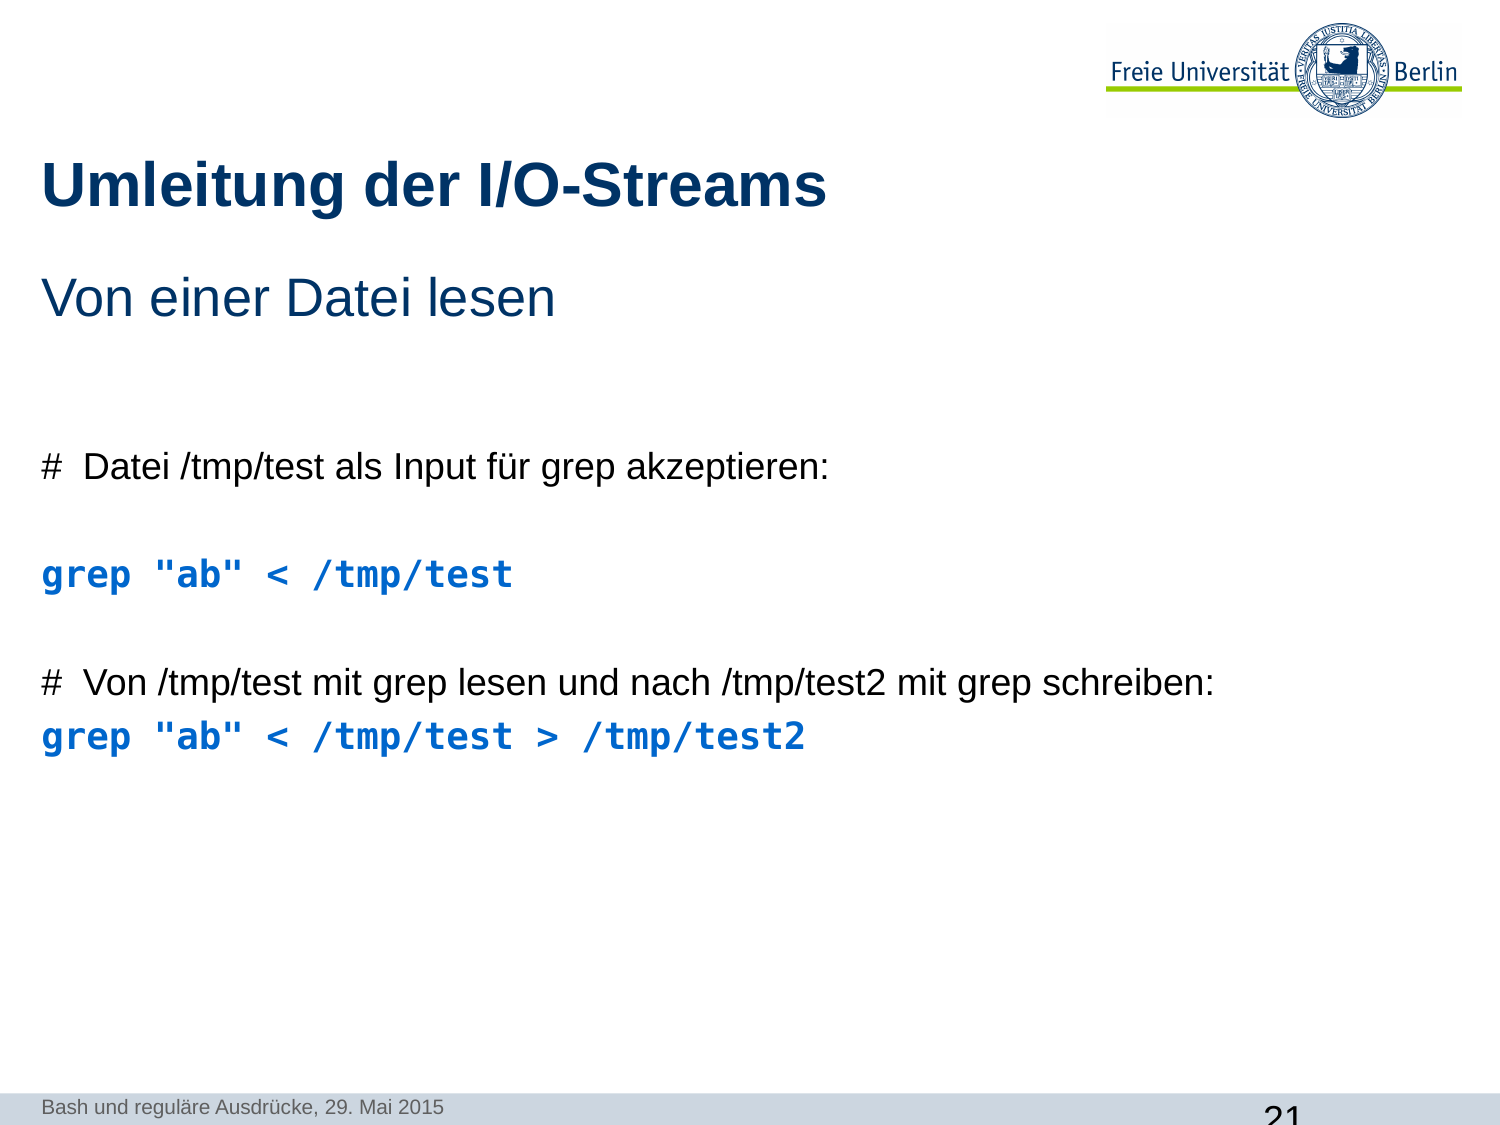

# Umleitung der I/O-Streams
Von einer Datei lesen
# Datei /tmp/test als Input für grep akzeptieren:
grep "ab" < /tmp/test
# Von /tmp/test mit grep lesen und nach /tmp/test2 mit grep schreiben:
grep "ab" < /tmp/test > /tmp/test2